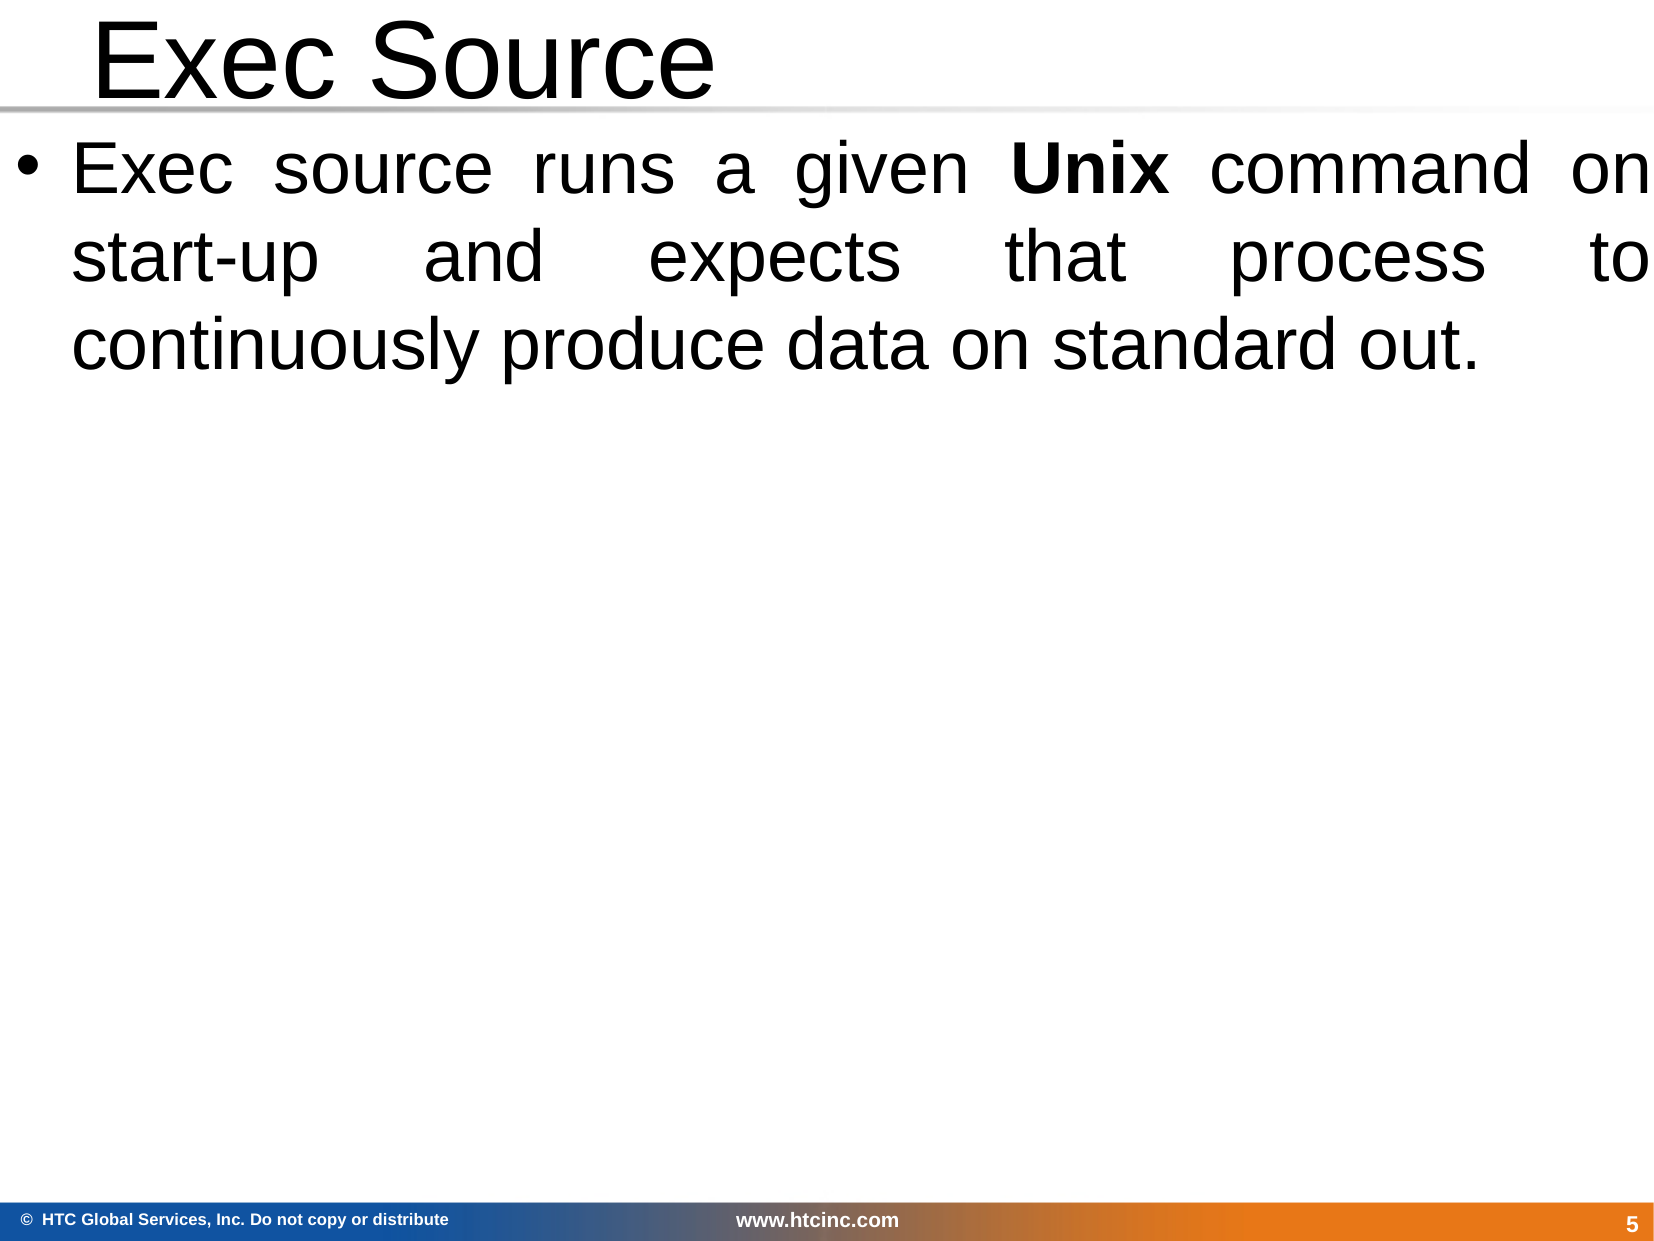

# Exec Source
Exec source runs a given Unix command on start-up and expects that process to continuously produce data on standard out.